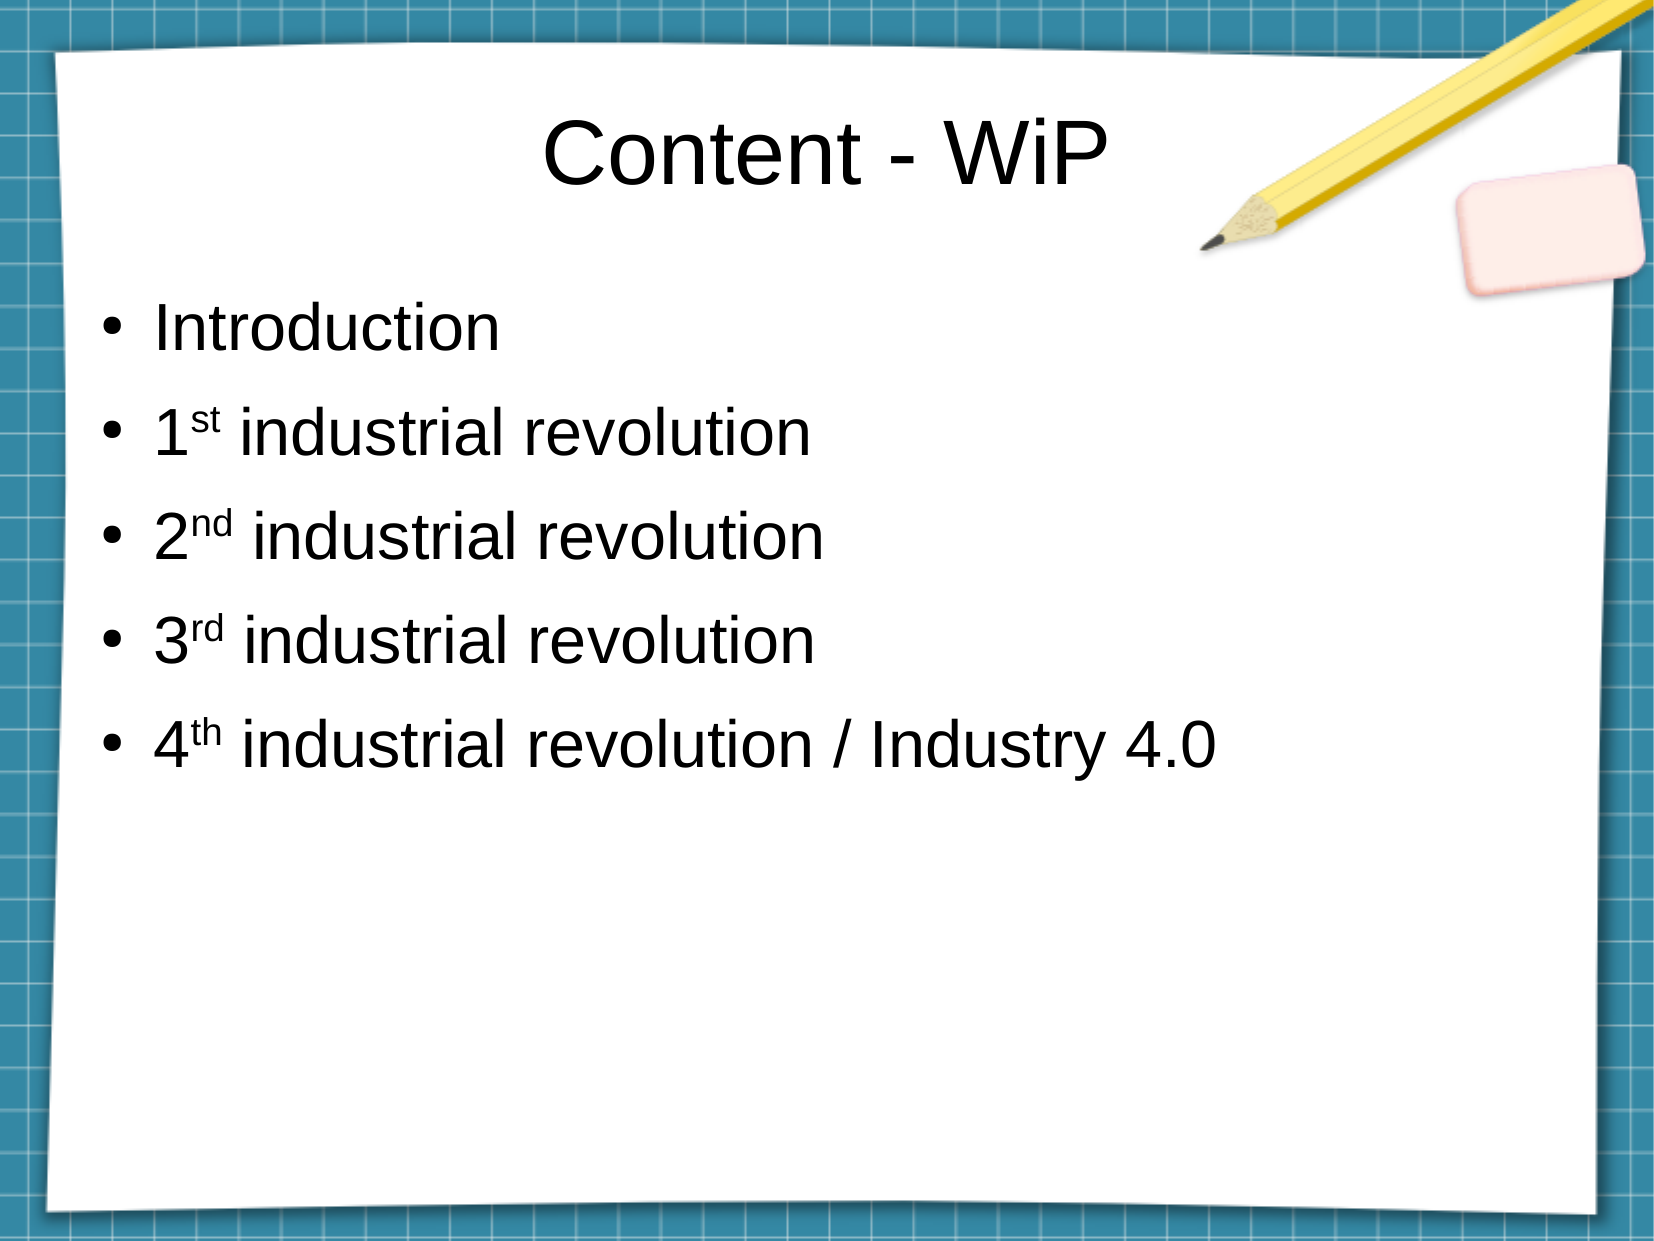

# Content - WiP
Introduction
1st industrial revolution
2nd industrial revolution
3rd industrial revolution
4th industrial revolution / Industry 4.0